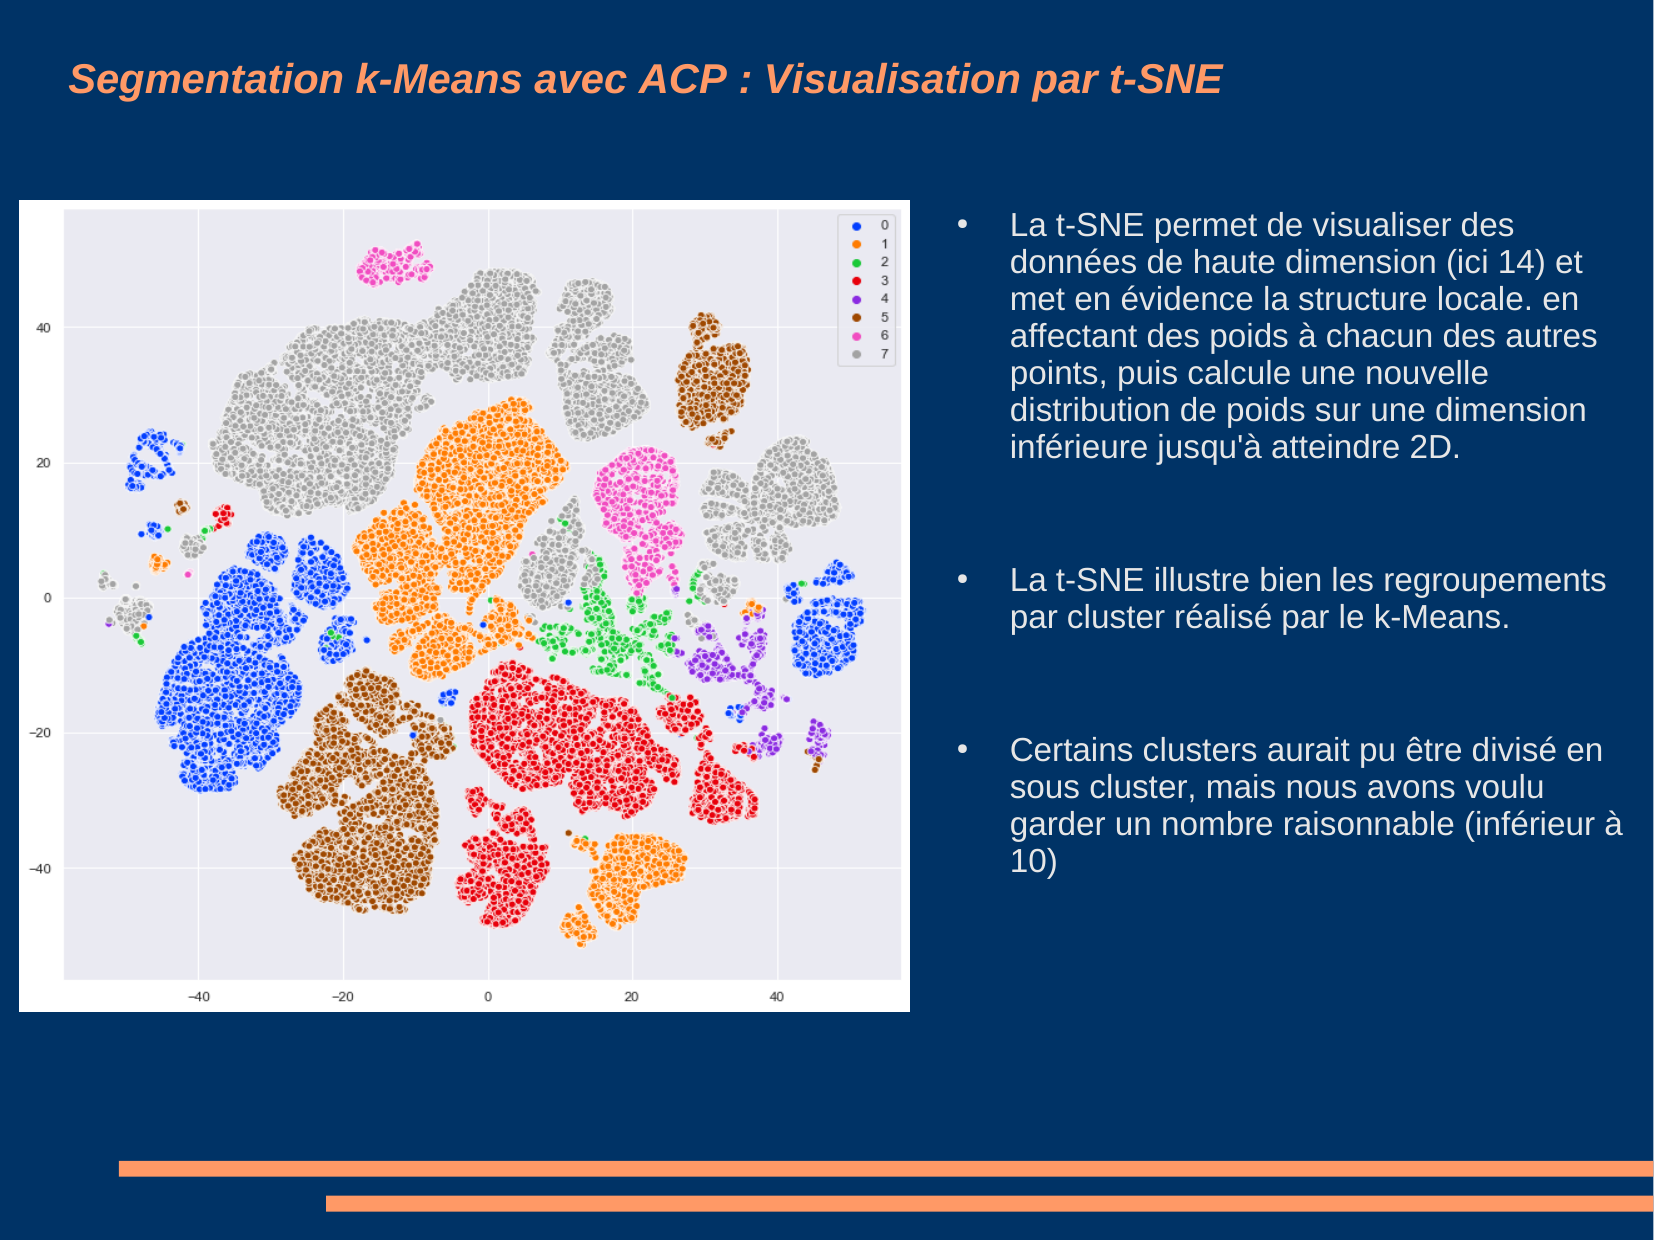

# Segmentation k-Means avec ACP : Visualisation par t-SNE
La t-SNE permet de visualiser des données de haute dimension (ici 14) et met en évidence la structure locale. en affectant des poids à chacun des autres points, puis calcule une nouvelle distribution de poids sur une dimension inférieure jusqu'à atteindre 2D.
La t-SNE illustre bien les regroupements par cluster réalisé par le k-Means.
Certains clusters aurait pu être divisé en sous cluster, mais nous avons voulu garder un nombre raisonnable (inférieur à 10)